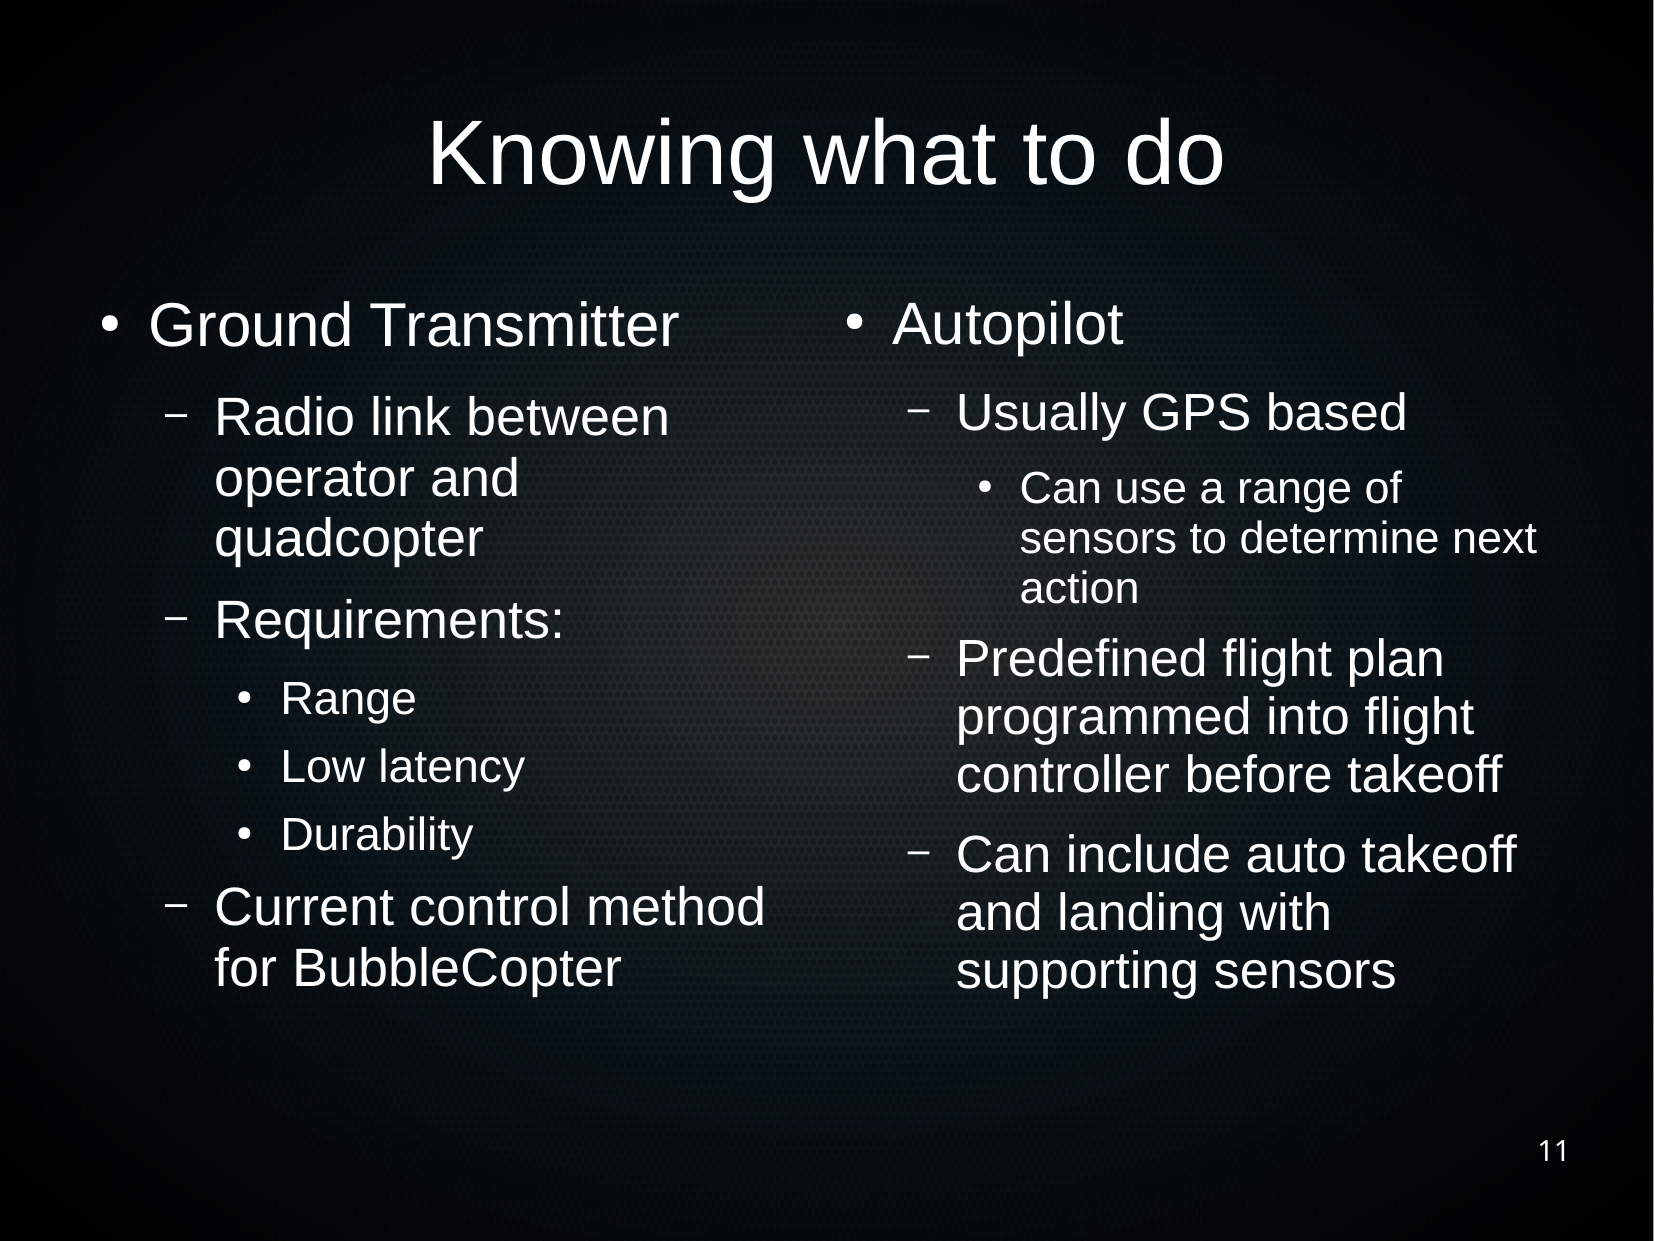

# Knowing what to do
Ground Transmitter
Radio link between operator and quadcopter
Requirements:
Range
Low latency
Durability
Current control method for BubbleCopter
Autopilot
Usually GPS based
Can use a range of sensors to determine next action
Predefined flight plan programmed into flight controller before takeoff
Can include auto takeoff and landing with supporting sensors
11